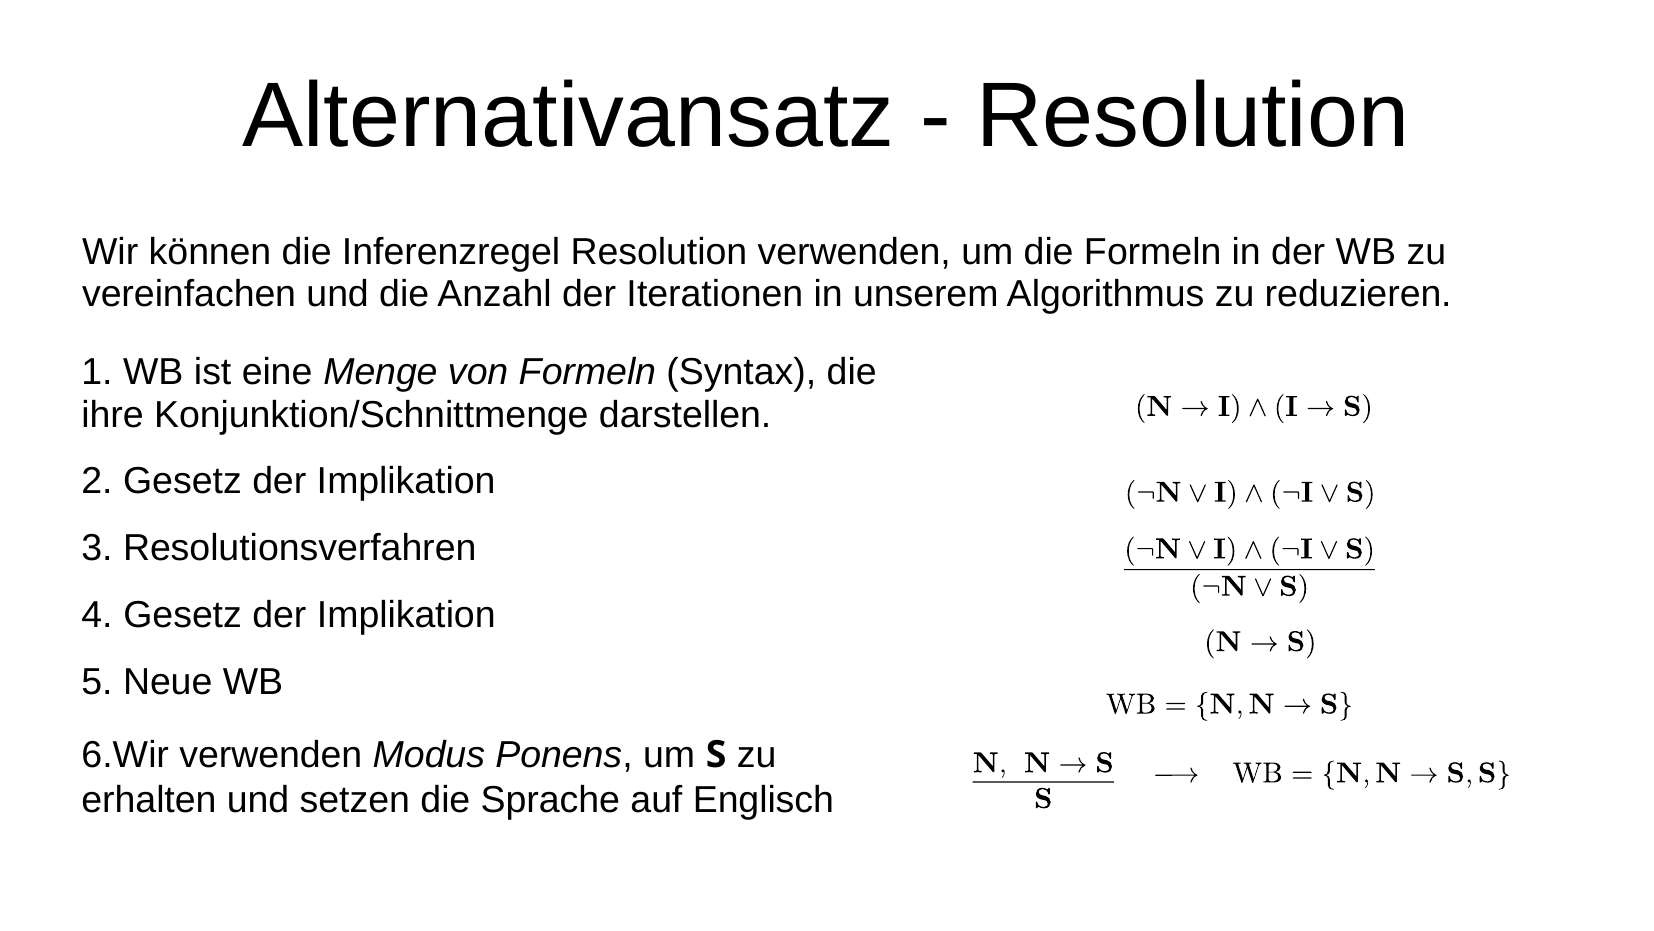

# Alternativansatz - Resolution
Wir können die Inferenzregel Resolution verwenden, um die Formeln in der WB zu vereinfachen und die Anzahl der Iterationen in unserem Algorithmus zu reduzieren.
1. WB ist eine Menge von Formeln (Syntax), die ihre Konjunktion/Schnittmenge darstellen.
2. Gesetz der Implikation
3. Resolutionsverfahren
4. Gesetz der Implikation
5. Neue WB
6.Wir verwenden Modus Ponens, um S zu erhalten und setzen die Sprache auf Englisch